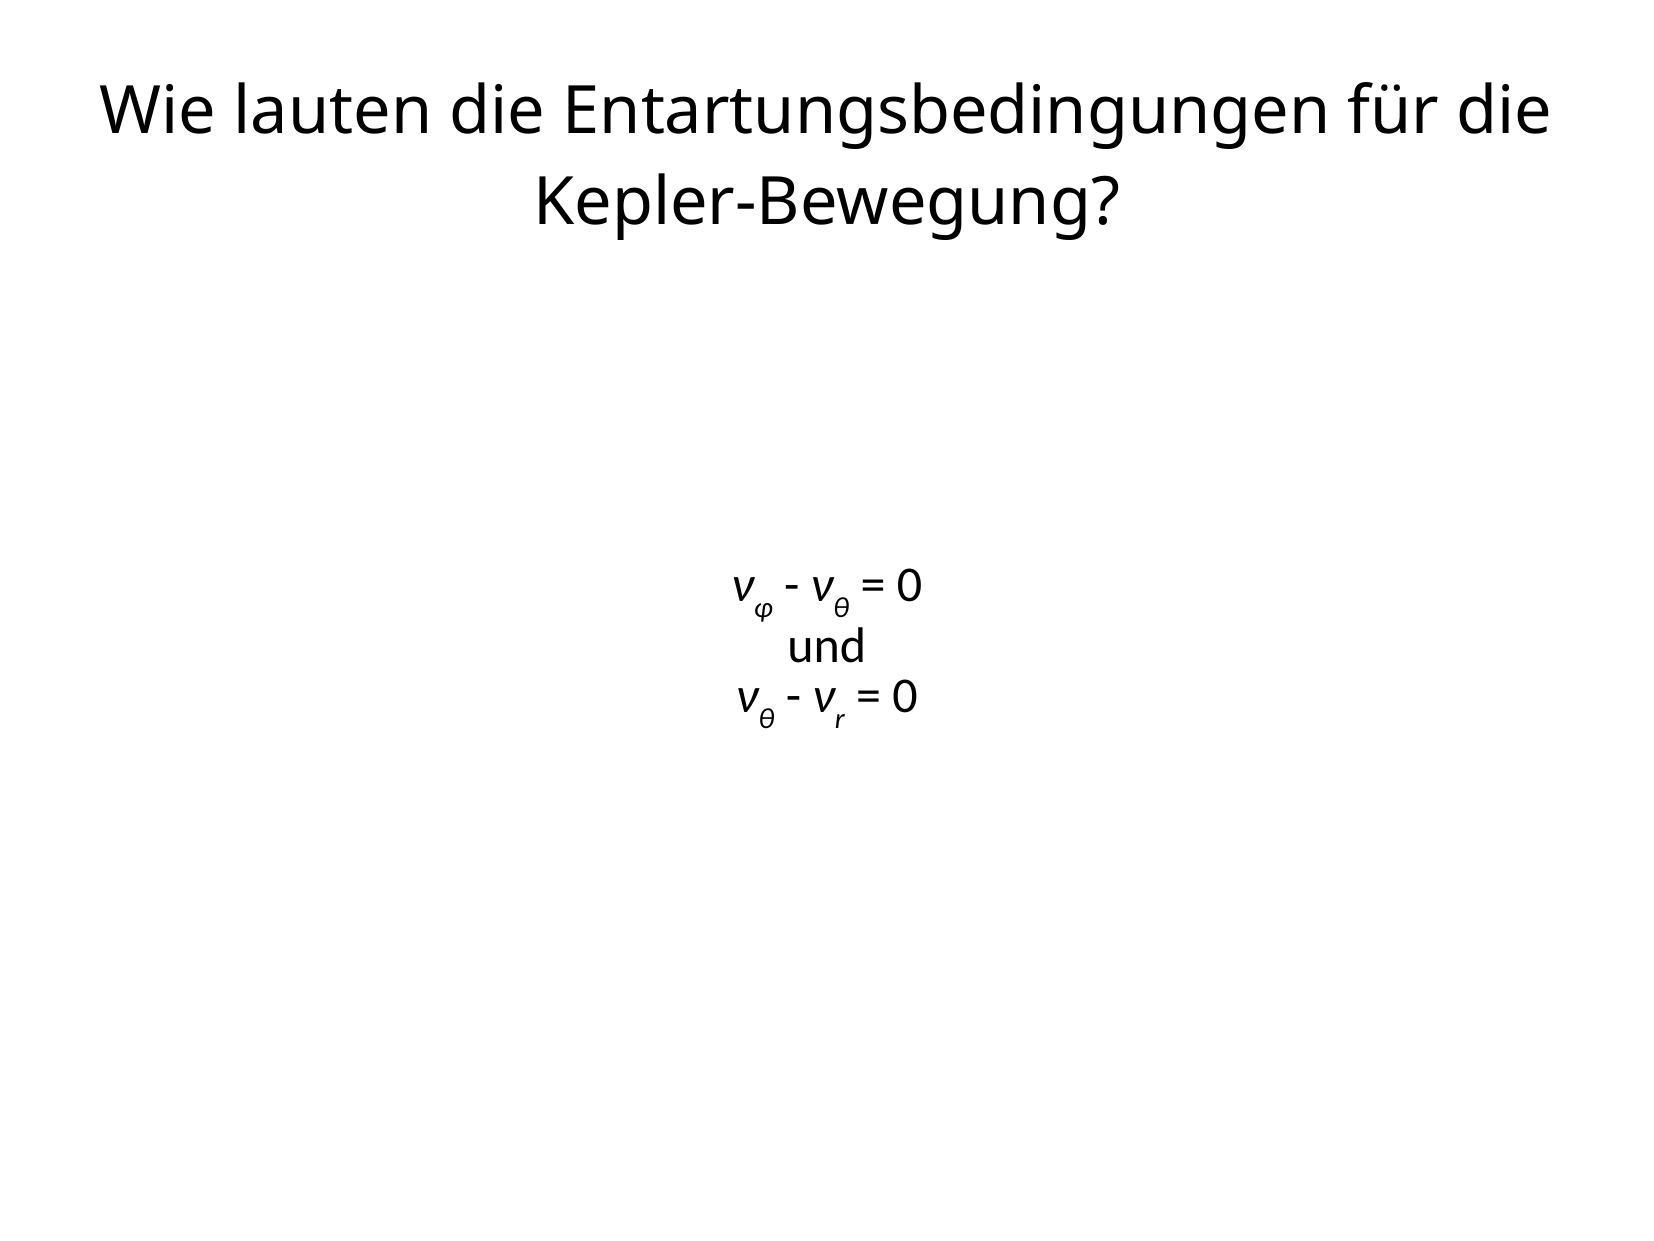

# Wie lauten die Entartungsbedingungen für die Kepler-Bewegung?
νφ - νθ = 0
und
νθ - νr = 0